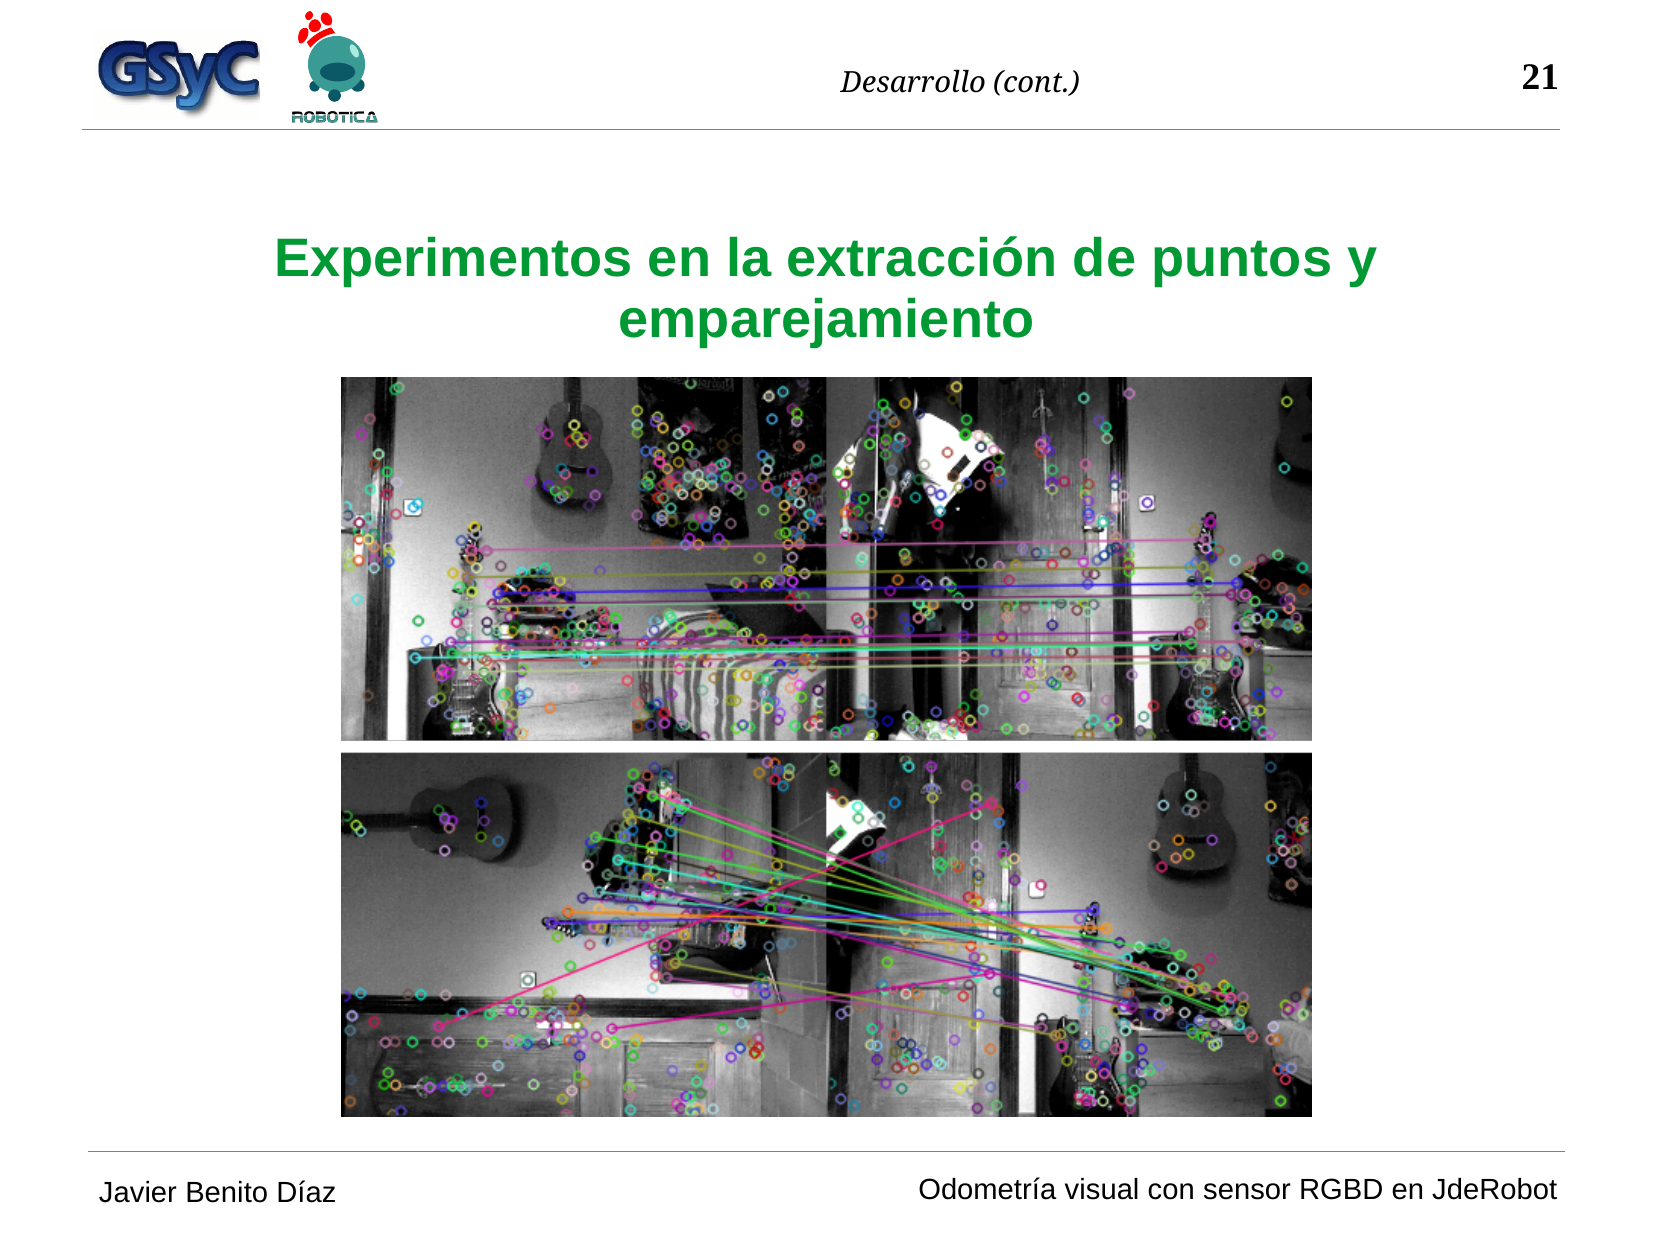

21
Desarrollo (cont.)
# Experimentos en la extracción de puntos y emparejamiento